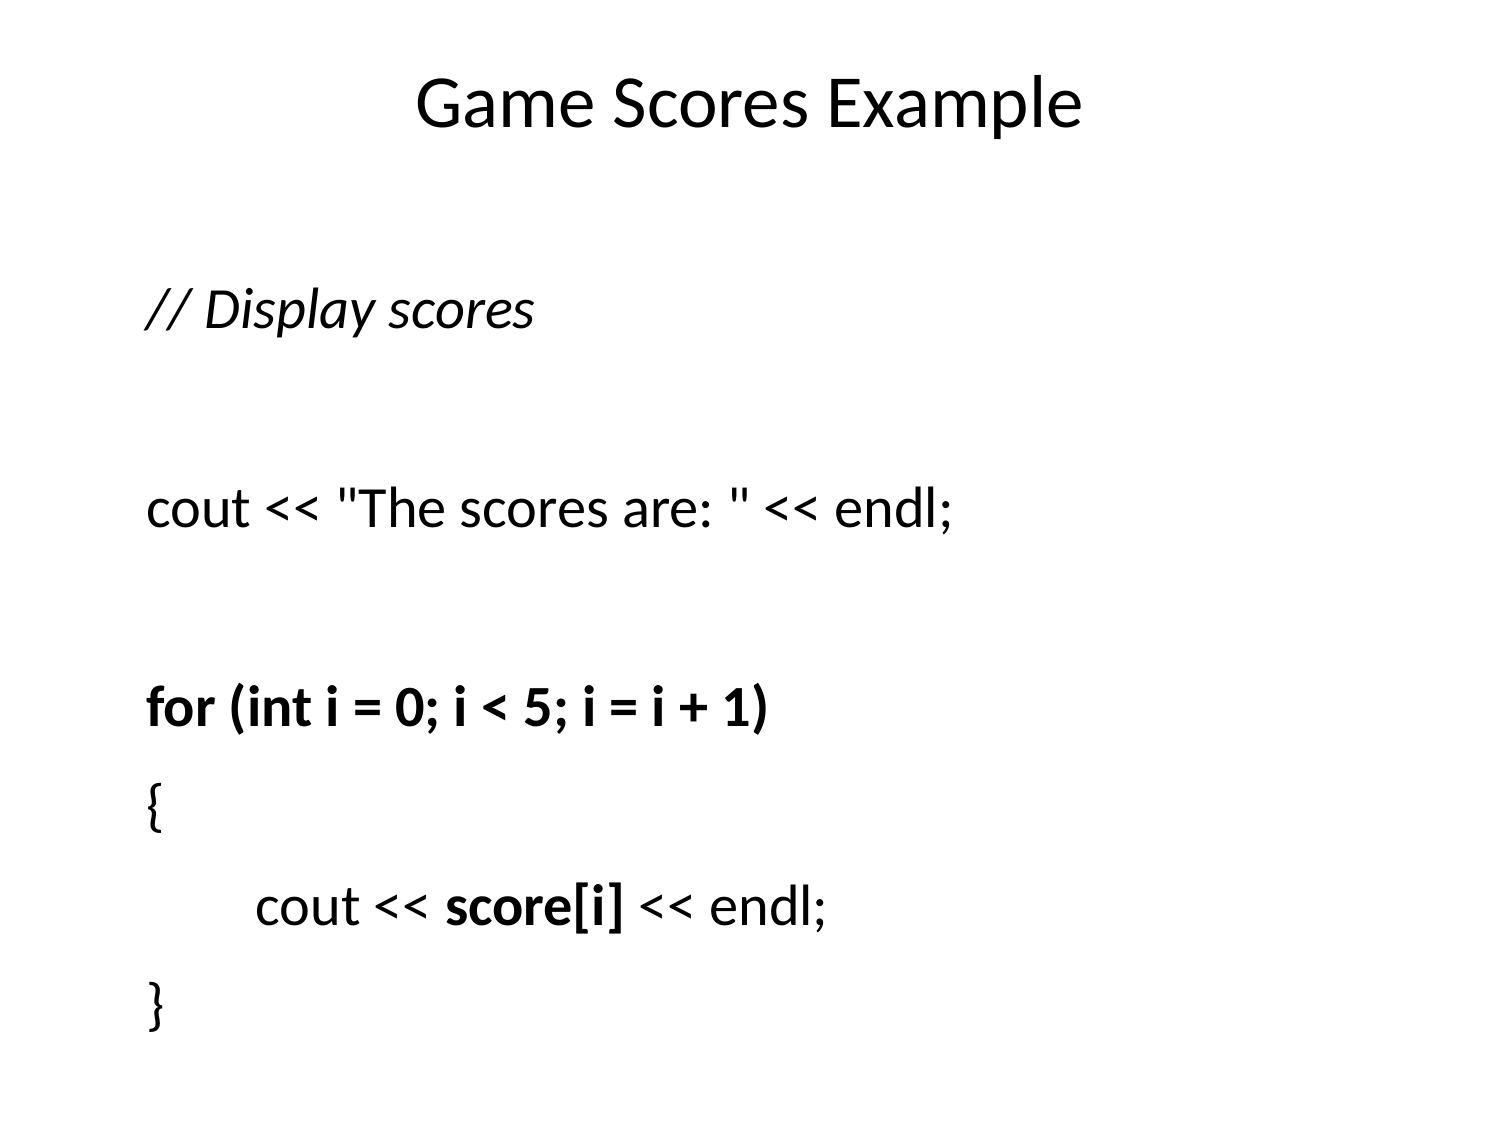

# Game Scores Example
	// Display scores
	cout << "The scores are: " << endl;
	for (int i = 0; i < 5; i = i + 1)
	{
		 cout << score[i] << endl;
	}